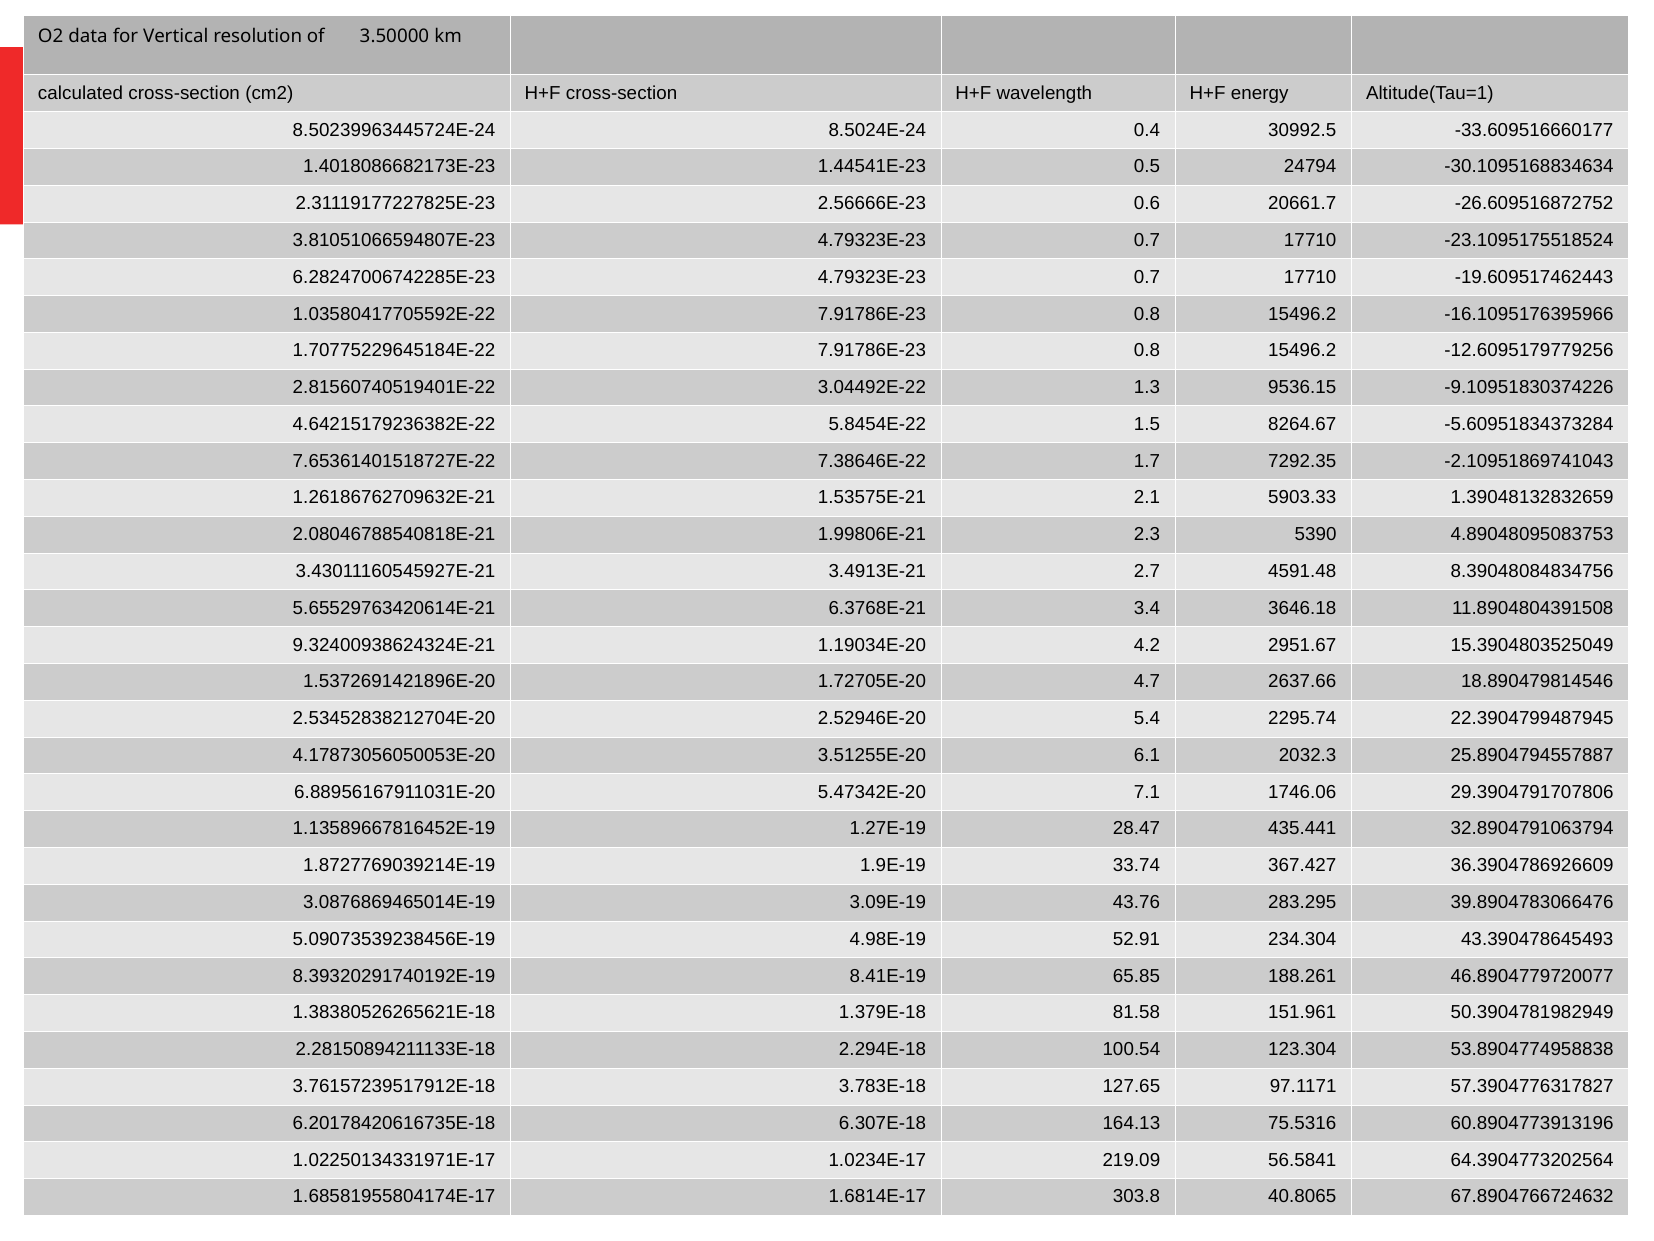

| O2 data for Vertical resolution of 3.50000 km | | | | |
| --- | --- | --- | --- | --- |
| calculated cross-section (cm2) | H+F cross-section | H+F wavelength | H+F energy | Altitude(Tau=1) |
| 8.50239963445724E-24 | 8.5024E-24 | 0.4 | 30992.5 | -33.609516660177 |
| 1.4018086682173E-23 | 1.44541E-23 | 0.5 | 24794 | -30.1095168834634 |
| 2.31119177227825E-23 | 2.56666E-23 | 0.6 | 20661.7 | -26.609516872752 |
| 3.81051066594807E-23 | 4.79323E-23 | 0.7 | 17710 | -23.1095175518524 |
| 6.28247006742285E-23 | 4.79323E-23 | 0.7 | 17710 | -19.609517462443 |
| 1.03580417705592E-22 | 7.91786E-23 | 0.8 | 15496.2 | -16.1095176395966 |
| 1.70775229645184E-22 | 7.91786E-23 | 0.8 | 15496.2 | -12.6095179779256 |
| 2.81560740519401E-22 | 3.04492E-22 | 1.3 | 9536.15 | -9.10951830374226 |
| 4.64215179236382E-22 | 5.8454E-22 | 1.5 | 8264.67 | -5.60951834373284 |
| 7.65361401518727E-22 | 7.38646E-22 | 1.7 | 7292.35 | -2.10951869741043 |
| 1.26186762709632E-21 | 1.53575E-21 | 2.1 | 5903.33 | 1.39048132832659 |
| 2.08046788540818E-21 | 1.99806E-21 | 2.3 | 5390 | 4.89048095083753 |
| 3.43011160545927E-21 | 3.4913E-21 | 2.7 | 4591.48 | 8.39048084834756 |
| 5.65529763420614E-21 | 6.3768E-21 | 3.4 | 3646.18 | 11.8904804391508 |
| 9.32400938624324E-21 | 1.19034E-20 | 4.2 | 2951.67 | 15.3904803525049 |
| 1.5372691421896E-20 | 1.72705E-20 | 4.7 | 2637.66 | 18.890479814546 |
| 2.53452838212704E-20 | 2.52946E-20 | 5.4 | 2295.74 | 22.3904799487945 |
| 4.17873056050053E-20 | 3.51255E-20 | 6.1 | 2032.3 | 25.8904794557887 |
| 6.88956167911031E-20 | 5.47342E-20 | 7.1 | 1746.06 | 29.3904791707806 |
| 1.13589667816452E-19 | 1.27E-19 | 28.47 | 435.441 | 32.8904791063794 |
| 1.8727769039214E-19 | 1.9E-19 | 33.74 | 367.427 | 36.3904786926609 |
| 3.0876869465014E-19 | 3.09E-19 | 43.76 | 283.295 | 39.8904783066476 |
| 5.09073539238456E-19 | 4.98E-19 | 52.91 | 234.304 | 43.390478645493 |
| 8.39320291740192E-19 | 8.41E-19 | 65.85 | 188.261 | 46.8904779720077 |
| 1.38380526265621E-18 | 1.379E-18 | 81.58 | 151.961 | 50.3904781982949 |
| 2.28150894211133E-18 | 2.294E-18 | 100.54 | 123.304 | 53.8904774958838 |
| 3.76157239517912E-18 | 3.783E-18 | 127.65 | 97.1171 | 57.3904776317827 |
| 6.20178420616735E-18 | 6.307E-18 | 164.13 | 75.5316 | 60.8904773913196 |
| 1.02250134331971E-17 | 1.0234E-17 | 219.09 | 56.5841 | 64.3904773202564 |
| 1.68581955804174E-17 | 1.6814E-17 | 303.8 | 40.8065 | 67.8904766724632 |
24